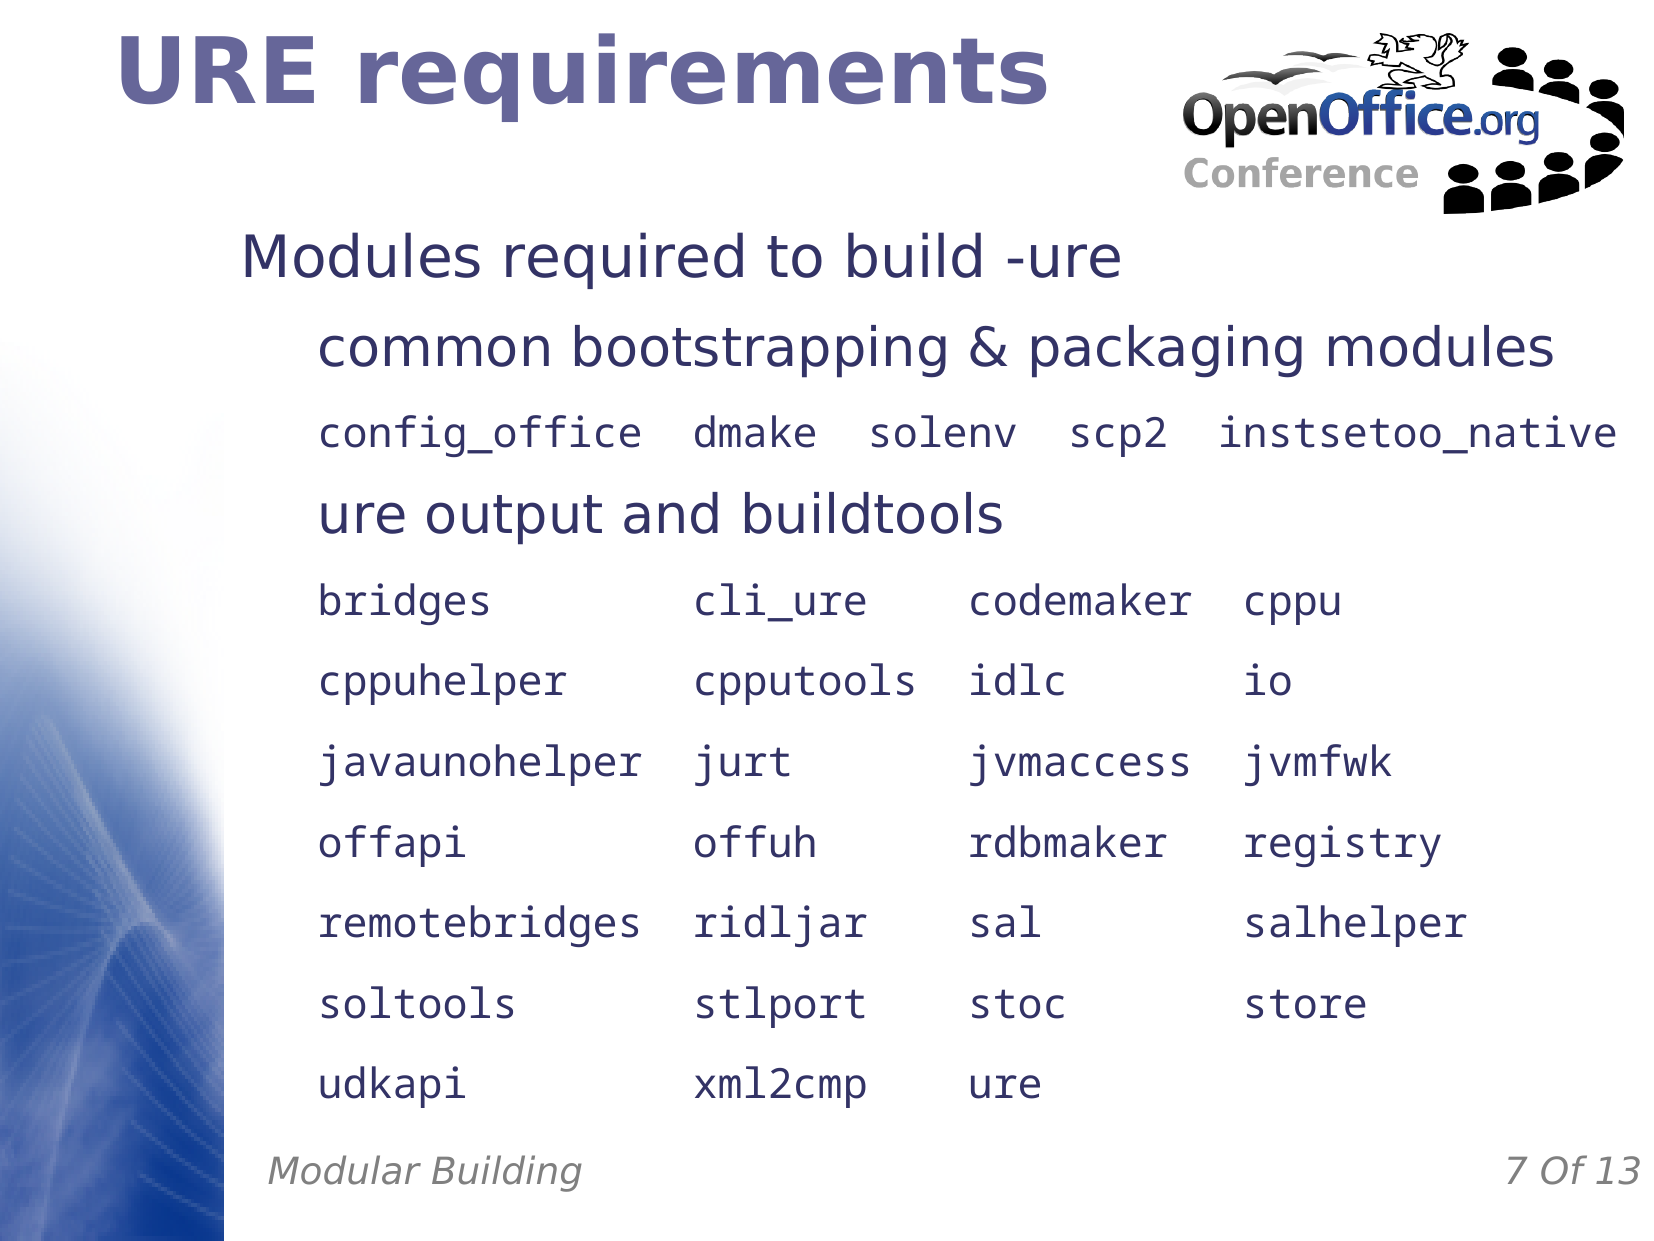

# URE requirements
Modules required to build -ure
common bootstrapping & packaging modules
config_office dmake solenv scp2 instsetoo_native
ure output and buildtools
bridges cli_ure codemaker cppu
cppuhelper cpputools idlc io
javaunohelper jurt jvmaccess jvmfwk
offapi offuh rdbmaker registry
remotebridges ridljar sal salhelper
soltools stlport stoc store
udkapi xml2cmp ure